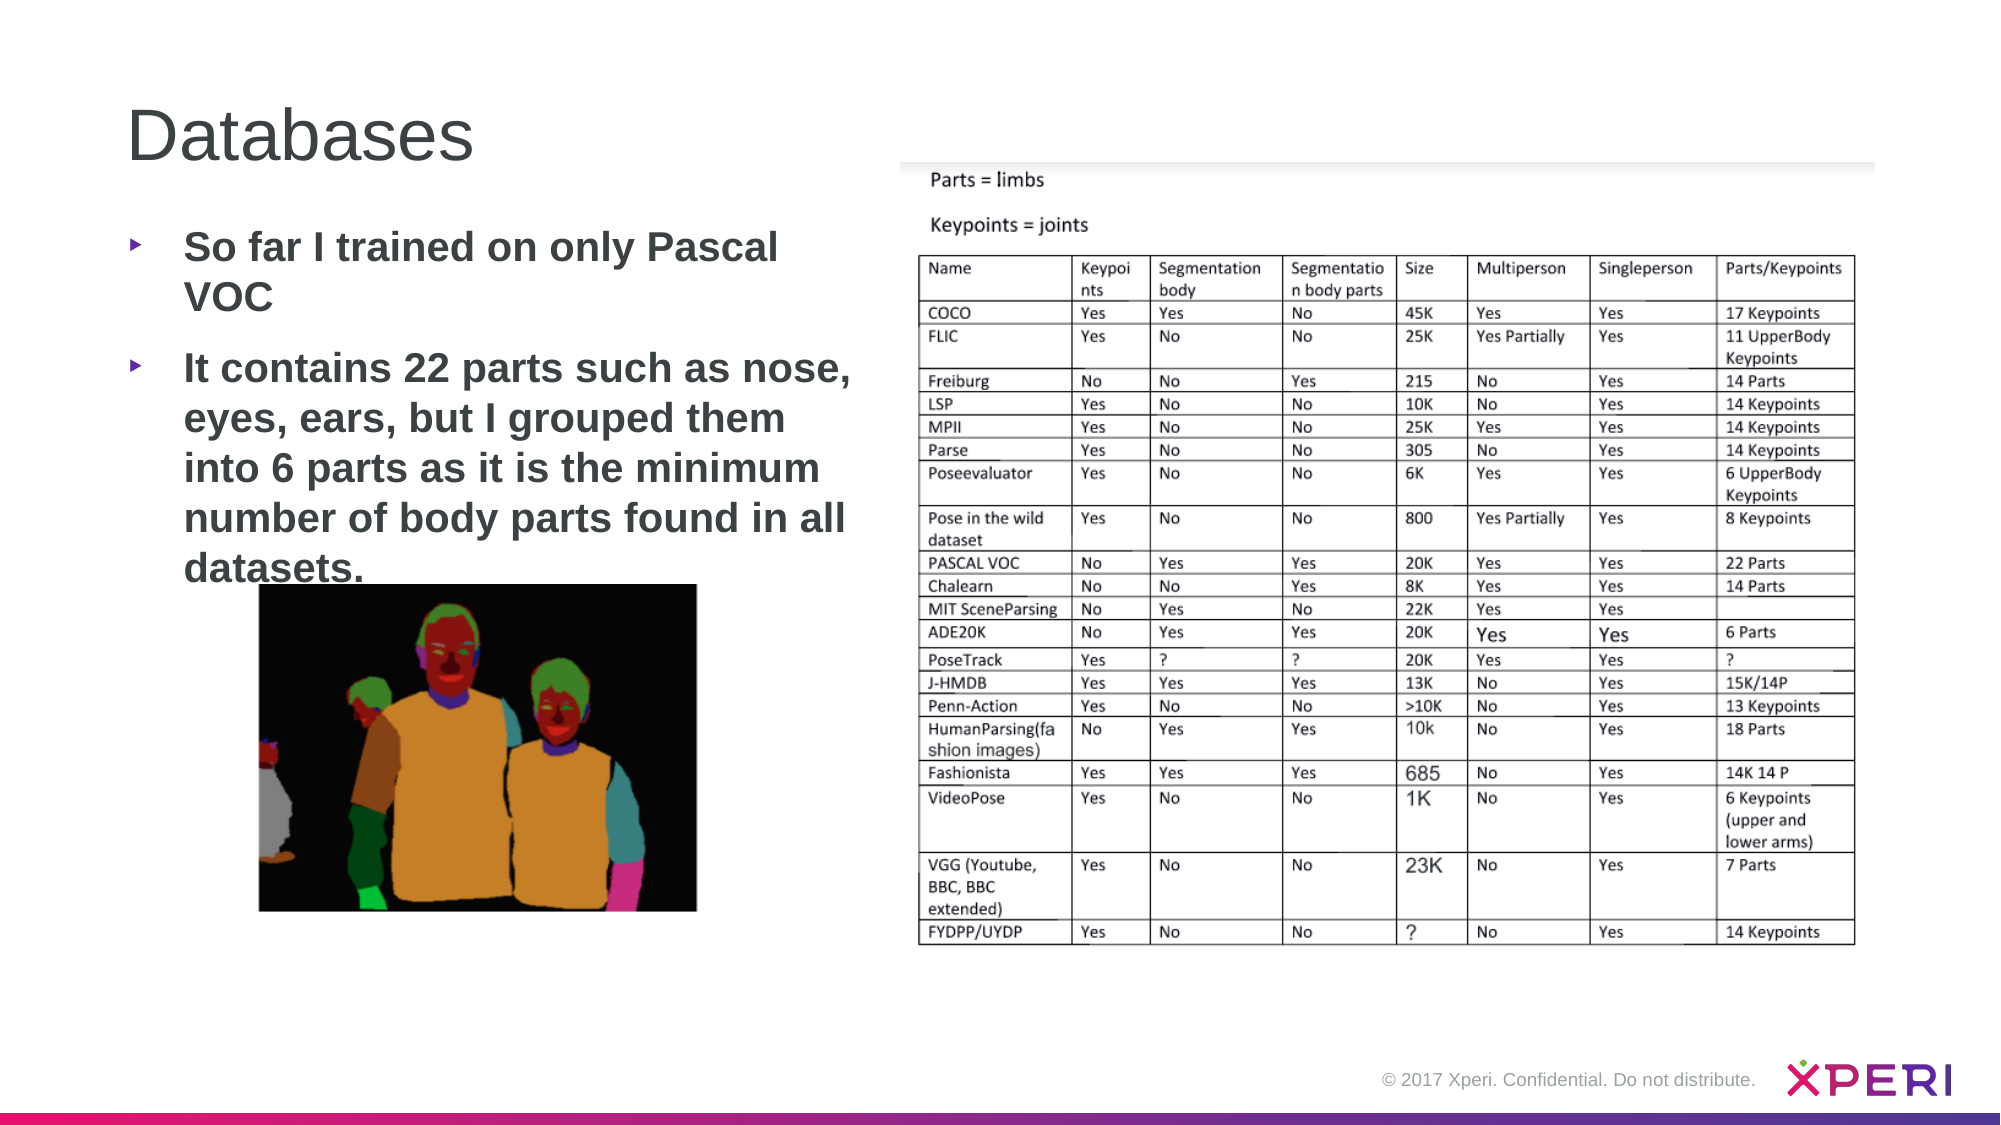

#
Databases
So far I trained on only Pascal VOC
It contains 22 parts such as nose, eyes, ears, but I grouped them into 6 parts as it is the minimum number of body parts found in all datasets.